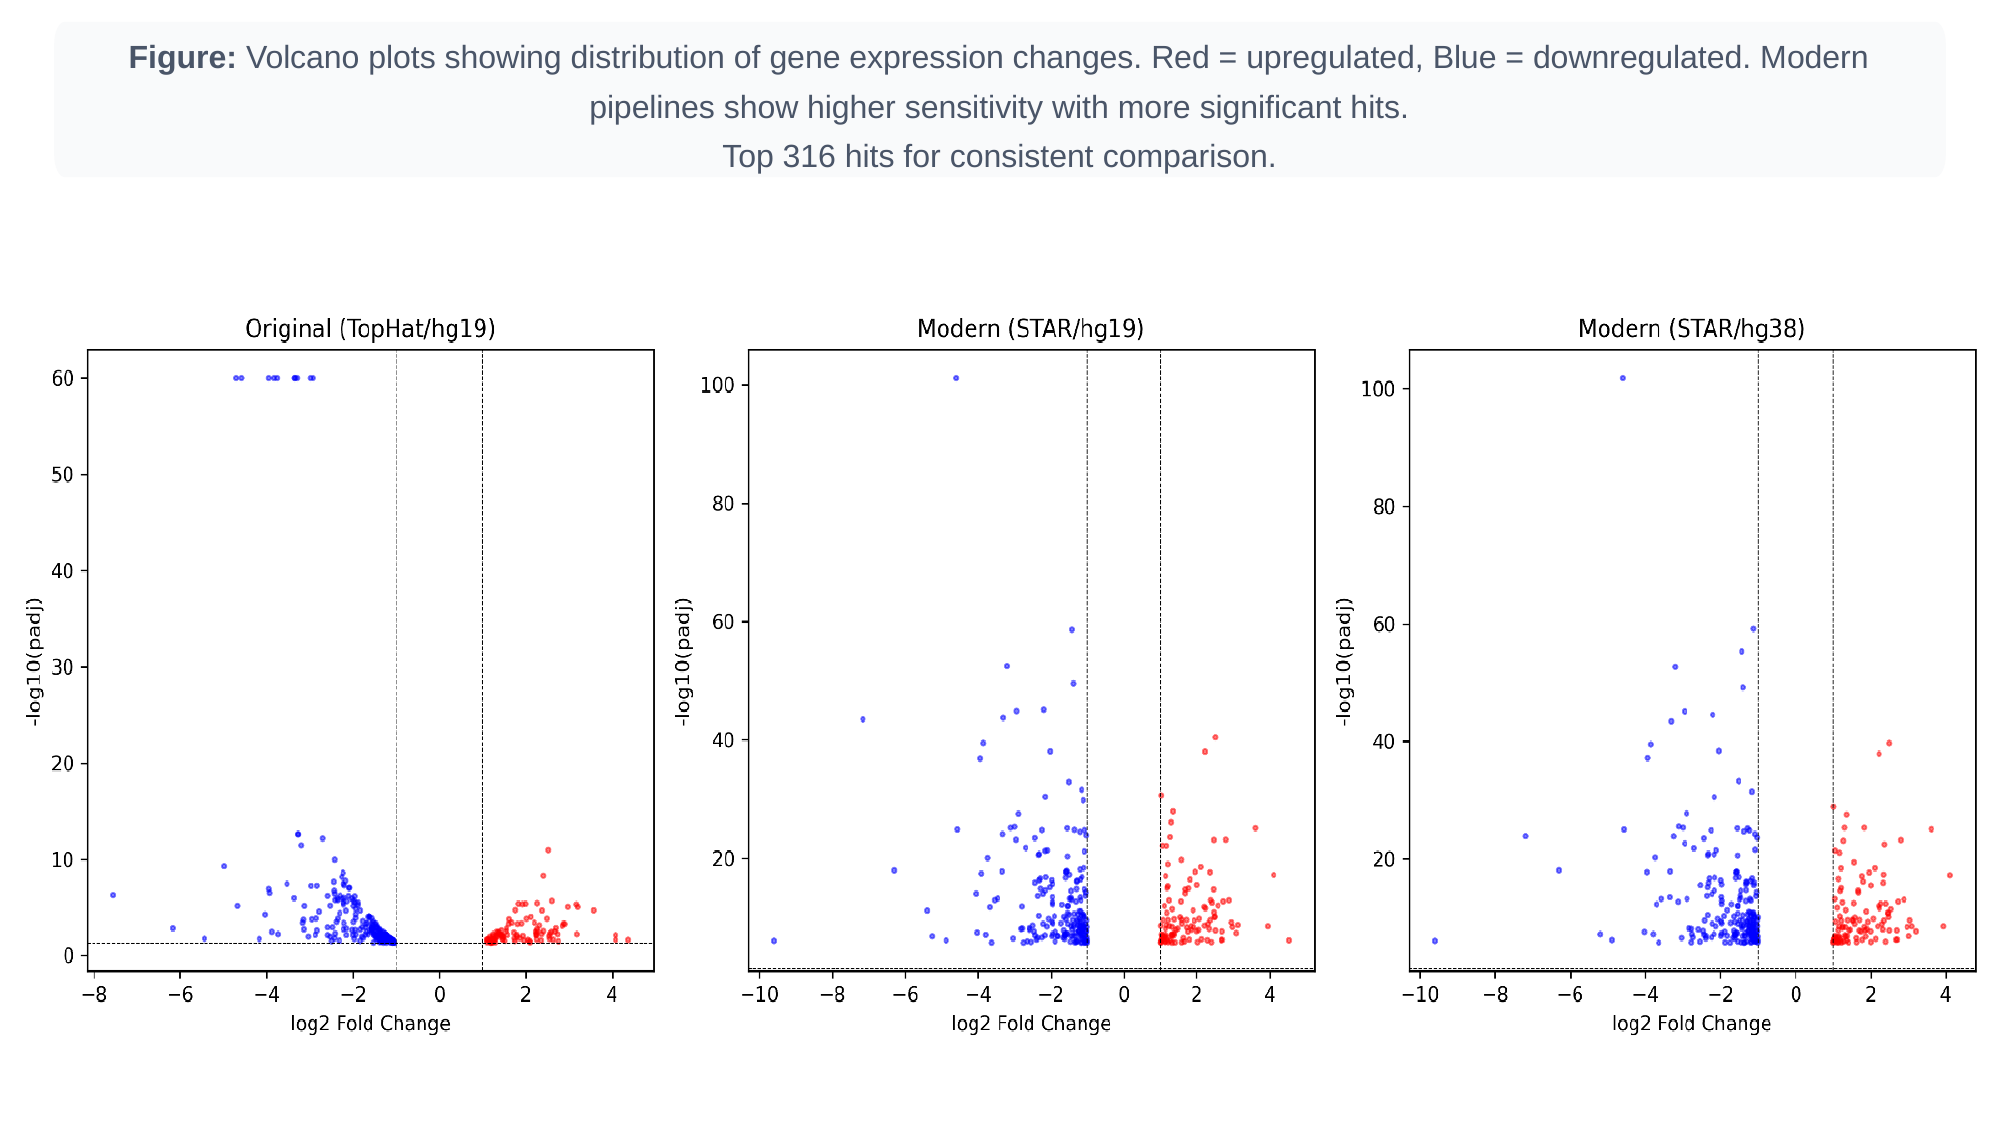

Figure: Volcano plots showing distribution of gene expression changes. Red = upregulated, Blue = downregulated. Modern pipelines show higher sensitivity with more significant hits.
Top 316 hits for consistent comparison.